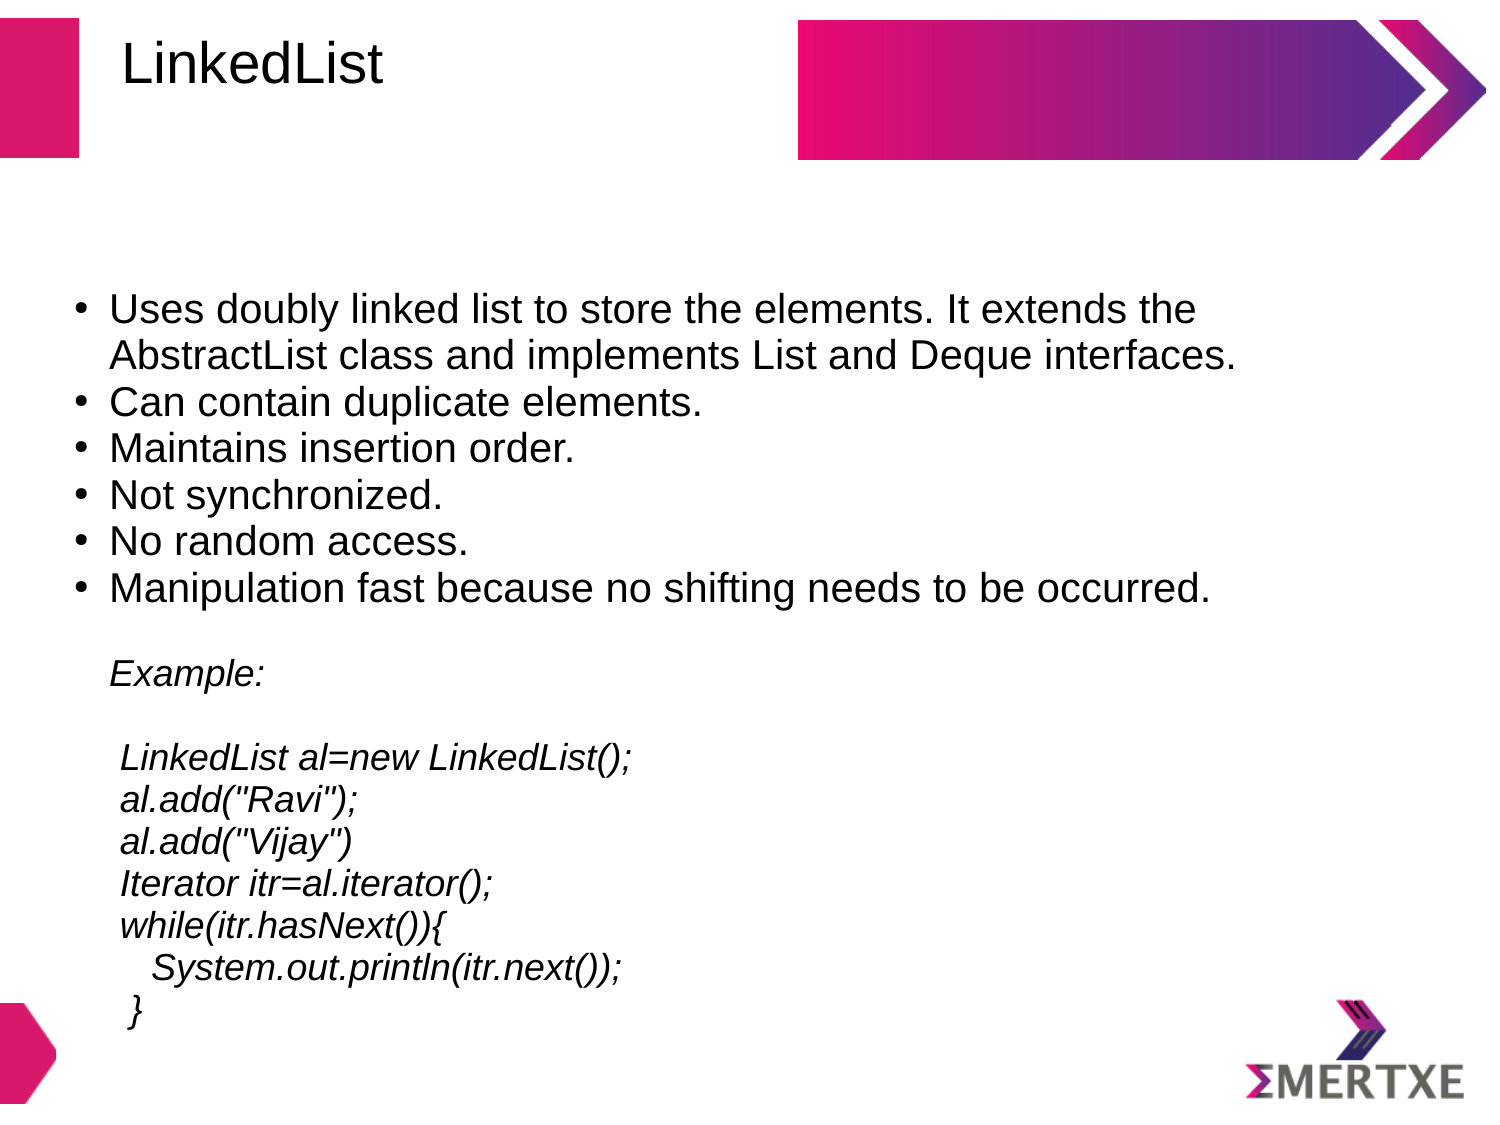

LinkedList
Uses doubly linked list to store the elements. It extends the AbstractList class and implements List and Deque interfaces.
Can contain duplicate elements.
Maintains insertion order.
Not synchronized.
No random access.
Manipulation fast because no shifting needs to be occurred.
Example:
 LinkedList al=new LinkedList();
 al.add("Ravi");
 al.add("Vijay")
 Iterator itr=al.iterator();
 while(itr.hasNext()){
 System.out.println(itr.next());
 }